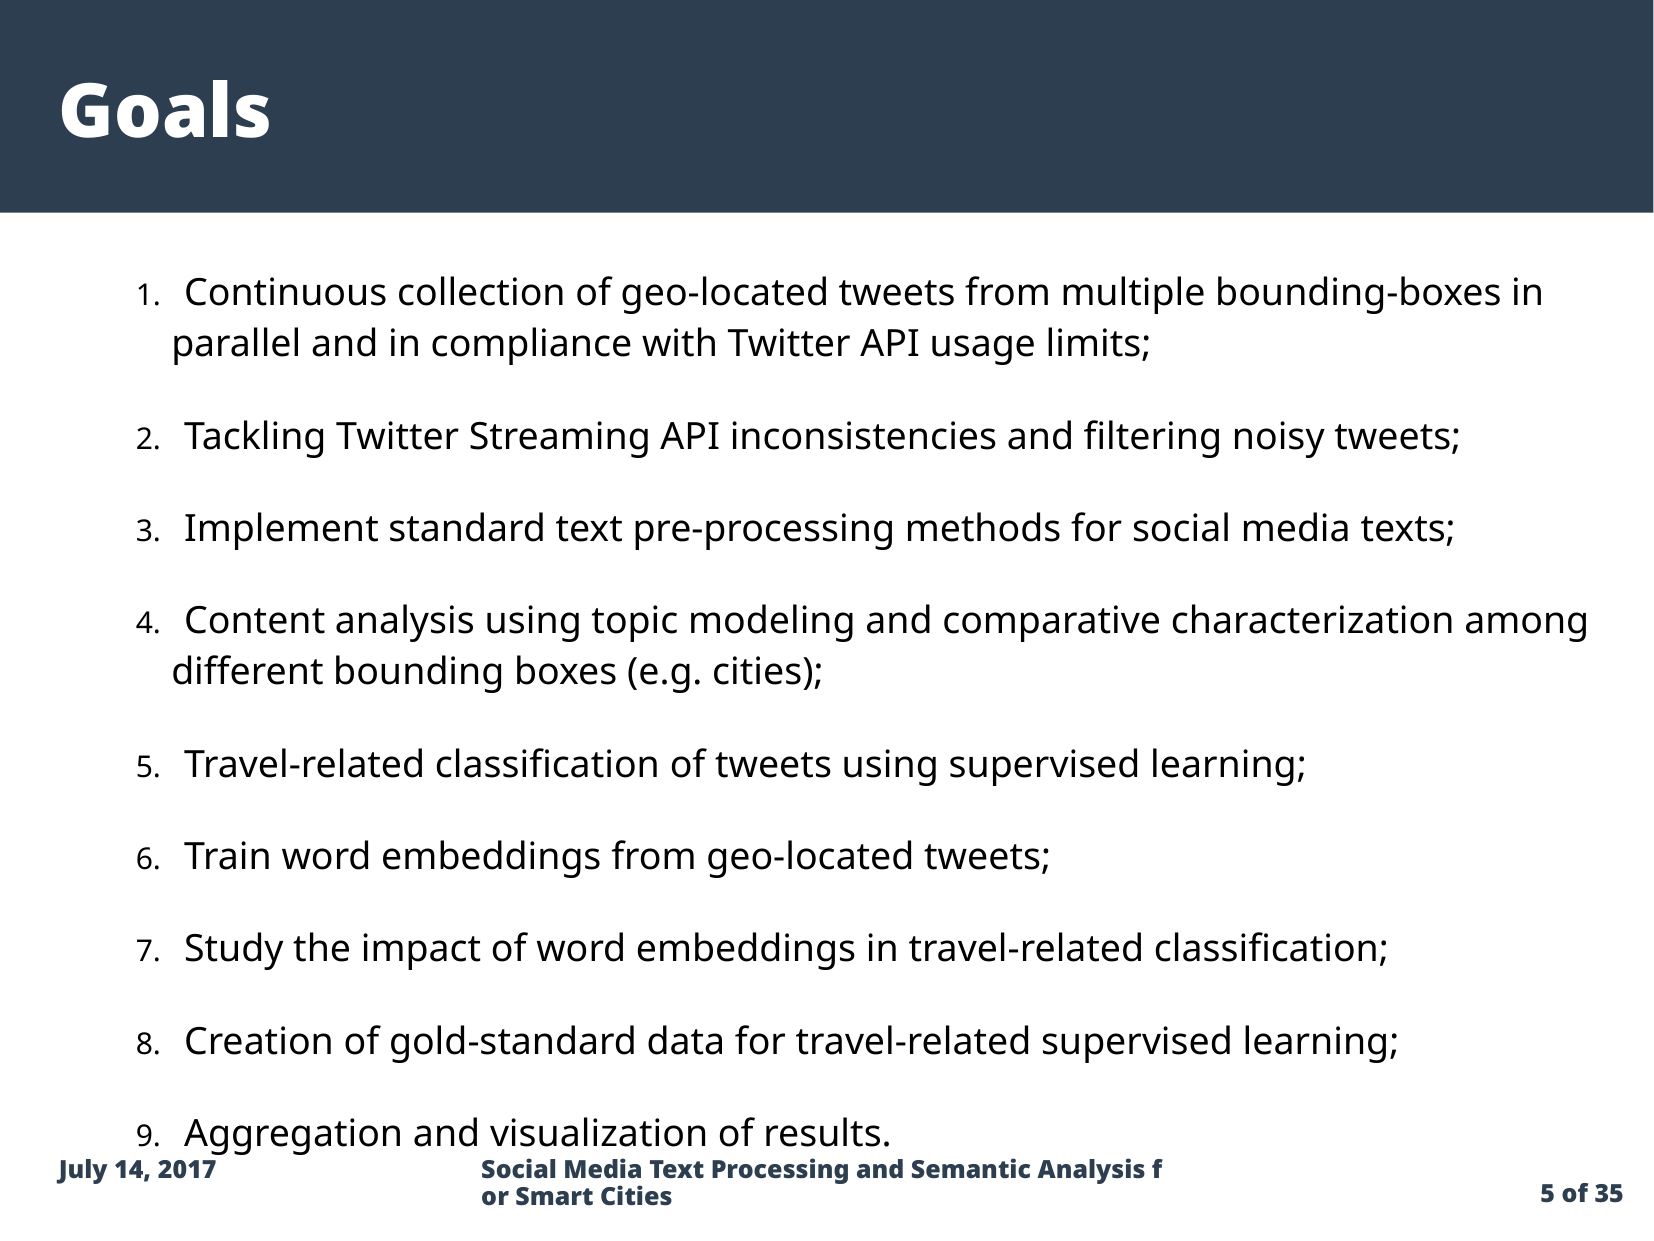

# Goals
Continuous collection of geo-located tweets from multiple bounding-boxes in parallel and in compliance with Twitter API usage limits;
Tackling Twitter Streaming API inconsistencies and filtering noisy tweets;
Implement standard text pre-processing methods for social media texts;
Content analysis using topic modeling and comparative characterization among different bounding boxes (e.g. cities);
Travel-related classification of tweets using supervised learning;
Train word embeddings from geo-located tweets;
Study the impact of word embeddings in travel-related classification;
Creation of gold-standard data for travel-related supervised learning;
Aggregation and visualization of results.
July 14, 2017
Social Media Text Processing and Semantic Analysis for Smart Cities
5